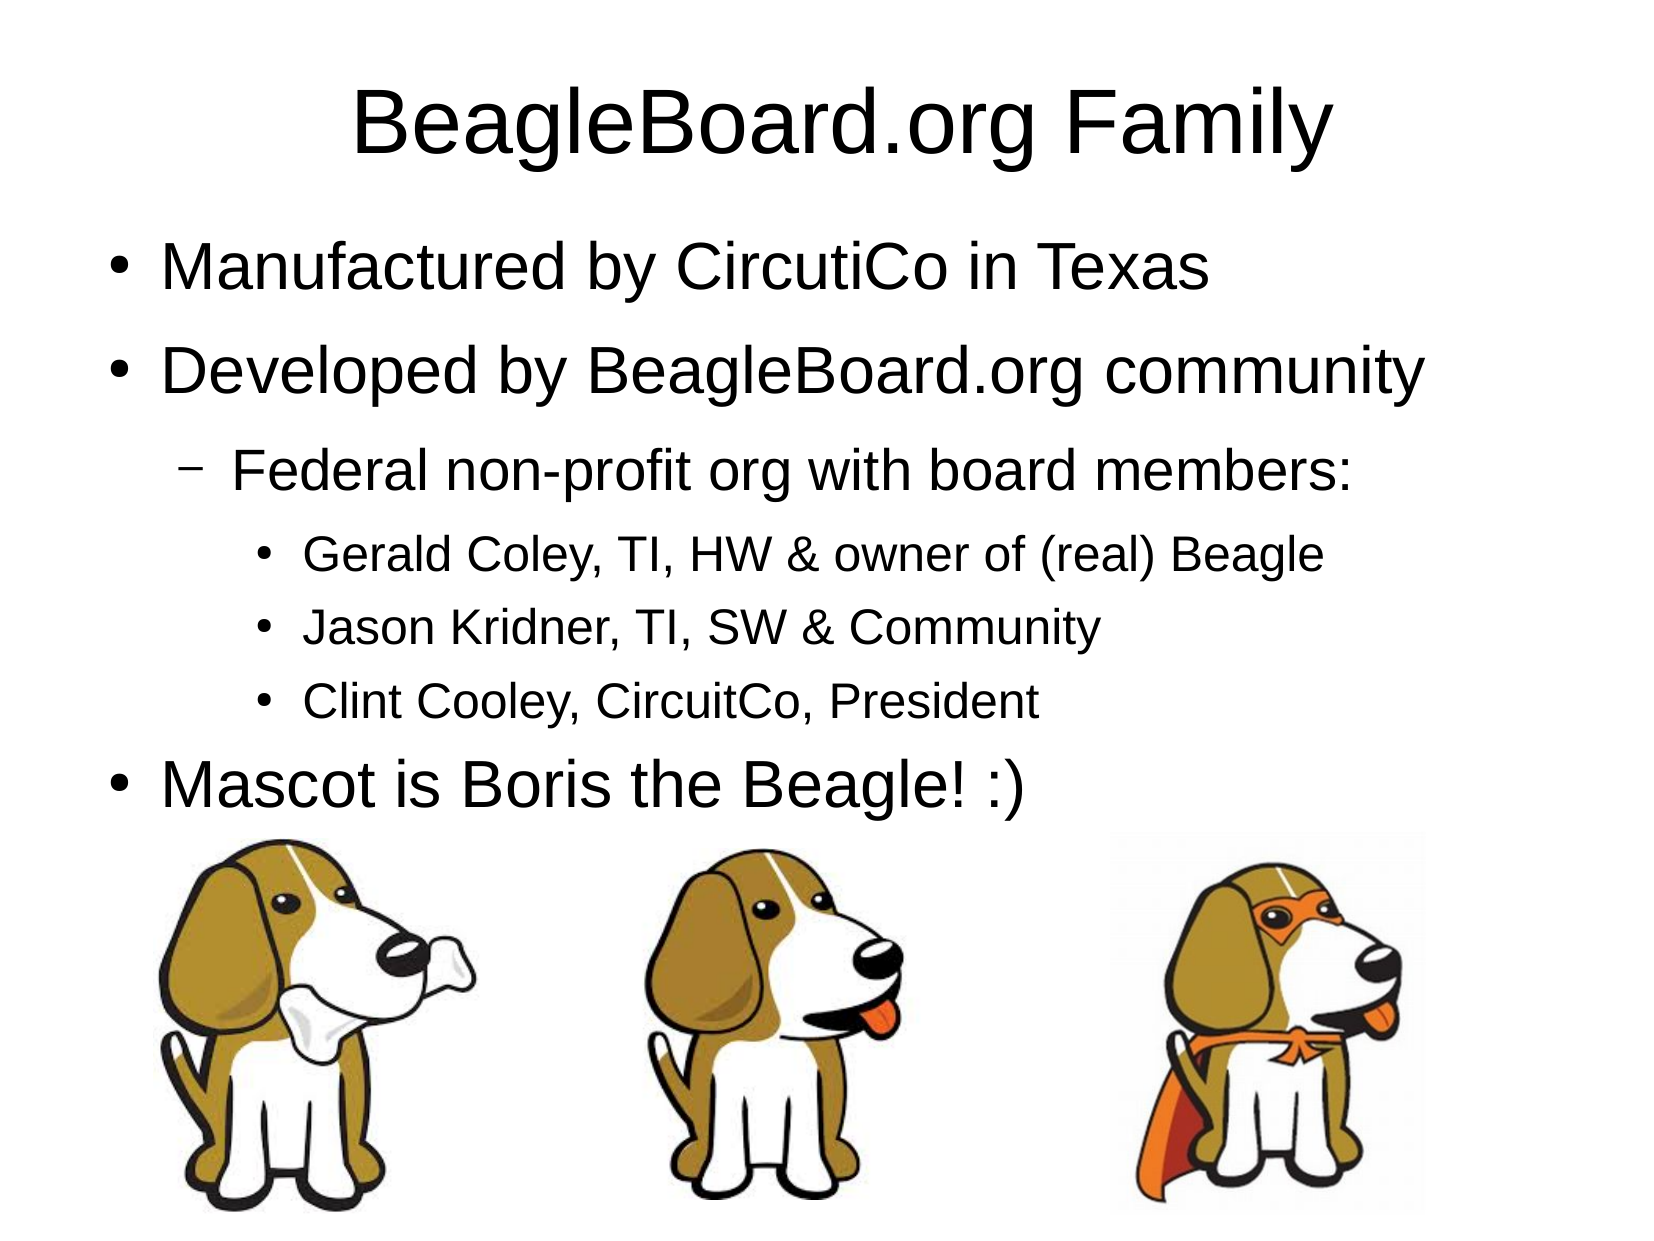

# BeagleBoard.org Family
Manufactured by CircutiCo in Texas
Developed by BeagleBoard.org community
Federal non-profit org with board members:
Gerald Coley, TI, HW & owner of (real) Beagle
Jason Kridner, TI, SW & Community
Clint Cooley, CircuitCo, President
Mascot is Boris the Beagle! :)